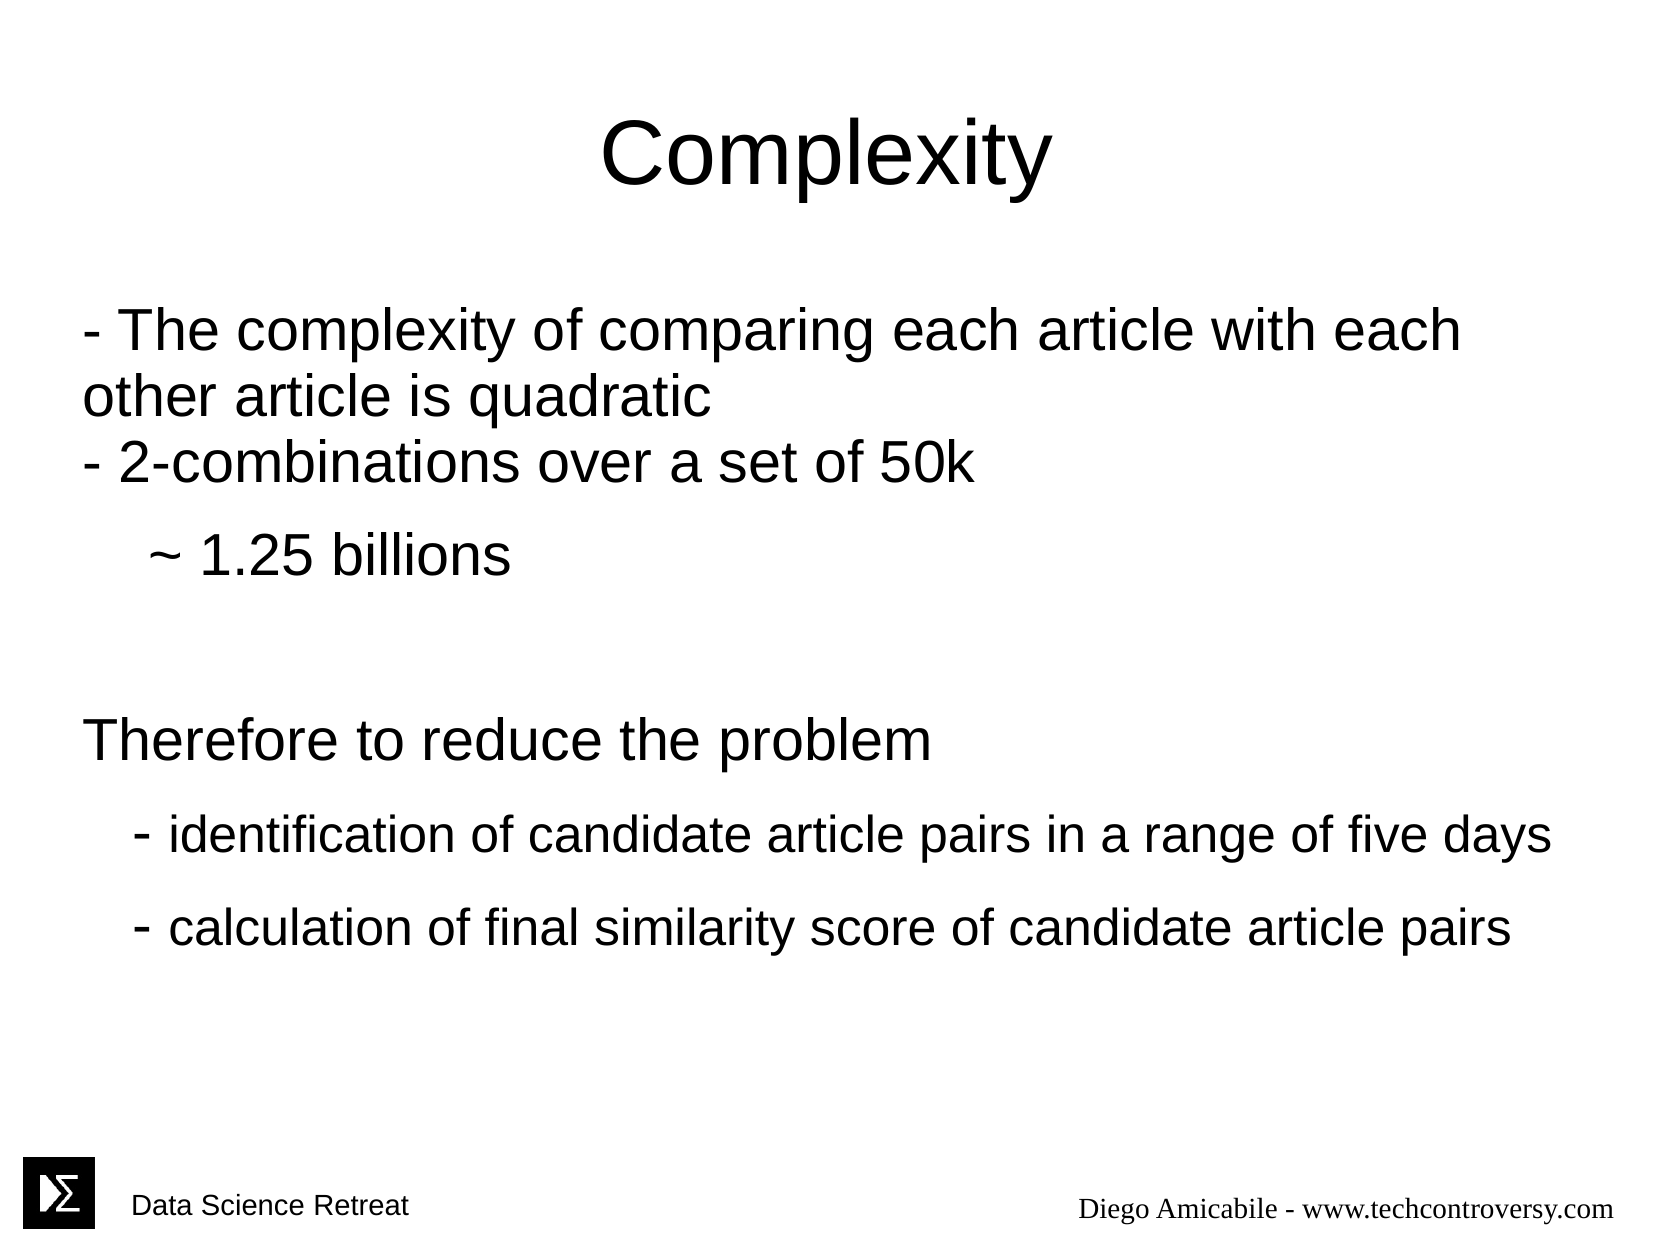

# Complexity
- The complexity of comparing each article with each other article is quadratic
- 2-combinations over a set of 50k
 			~ 1.25 billions
Therefore to reduce the problem
 - identification of candidate article pairs in a range of five days
 - calculation of final similarity score of candidate article pairs
Diego Amicabile - www.techcontroversy.com